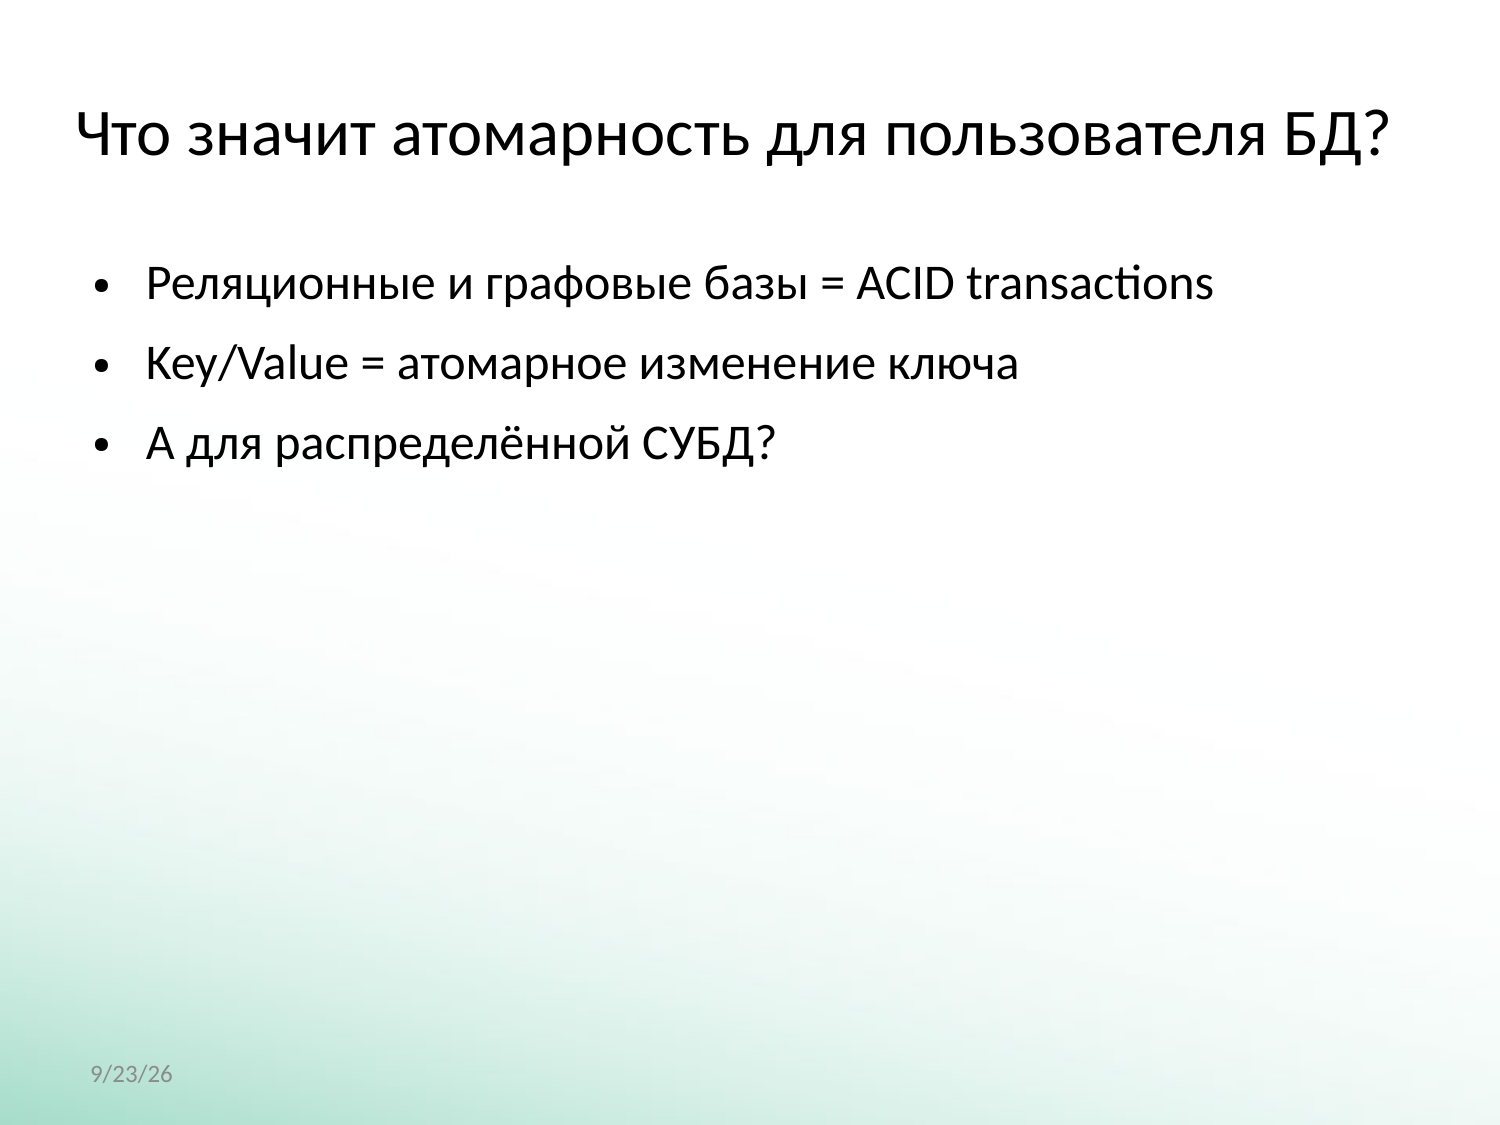

# Что значит атомарность для пользователя БД?
Реляционные и графовые базы = ACID transactions
Key/Value = атомарное изменение ключа
А для распределённой СУБД?